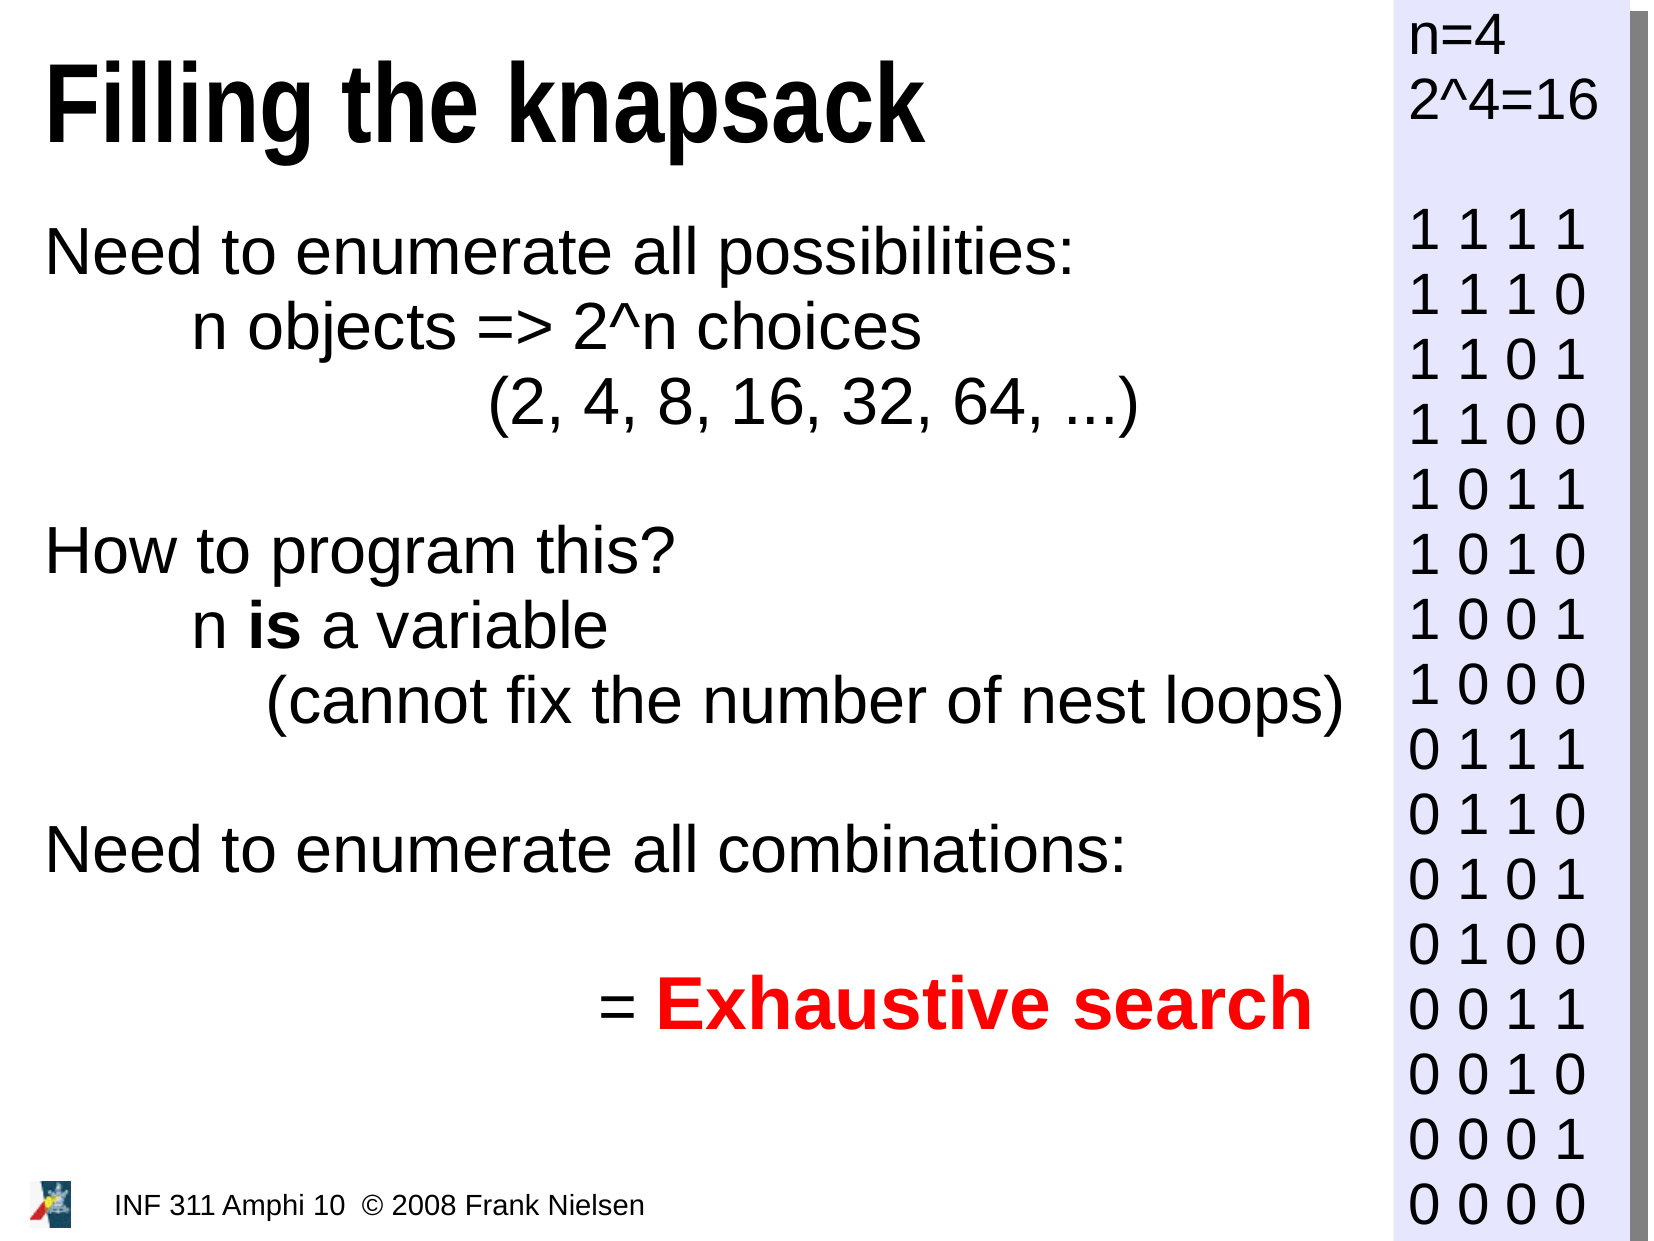

n=4
2^4=16
1 1 1 1
1 1 1 0
1 1 0 1
1 1 0 0
1 0 1 1
1 0 1 0
1 0 0 1
1 0 0 0
0 1 1 1
0 1 1 0
0 1 0 1
0 1 0 0
0 0 1 1
0 0 1 0
0 0 0 1
0 0 0 0
Filling the knapsack
Need to enumerate all possibilities:
		n objects => 2^n choices
						(2, 4, 8, 16, 32, 64, ...)
How to program this?
		n is a variable
			(cannot fix the number of nest loops)
Need to enumerate all combinations:
							 = Exhaustive search